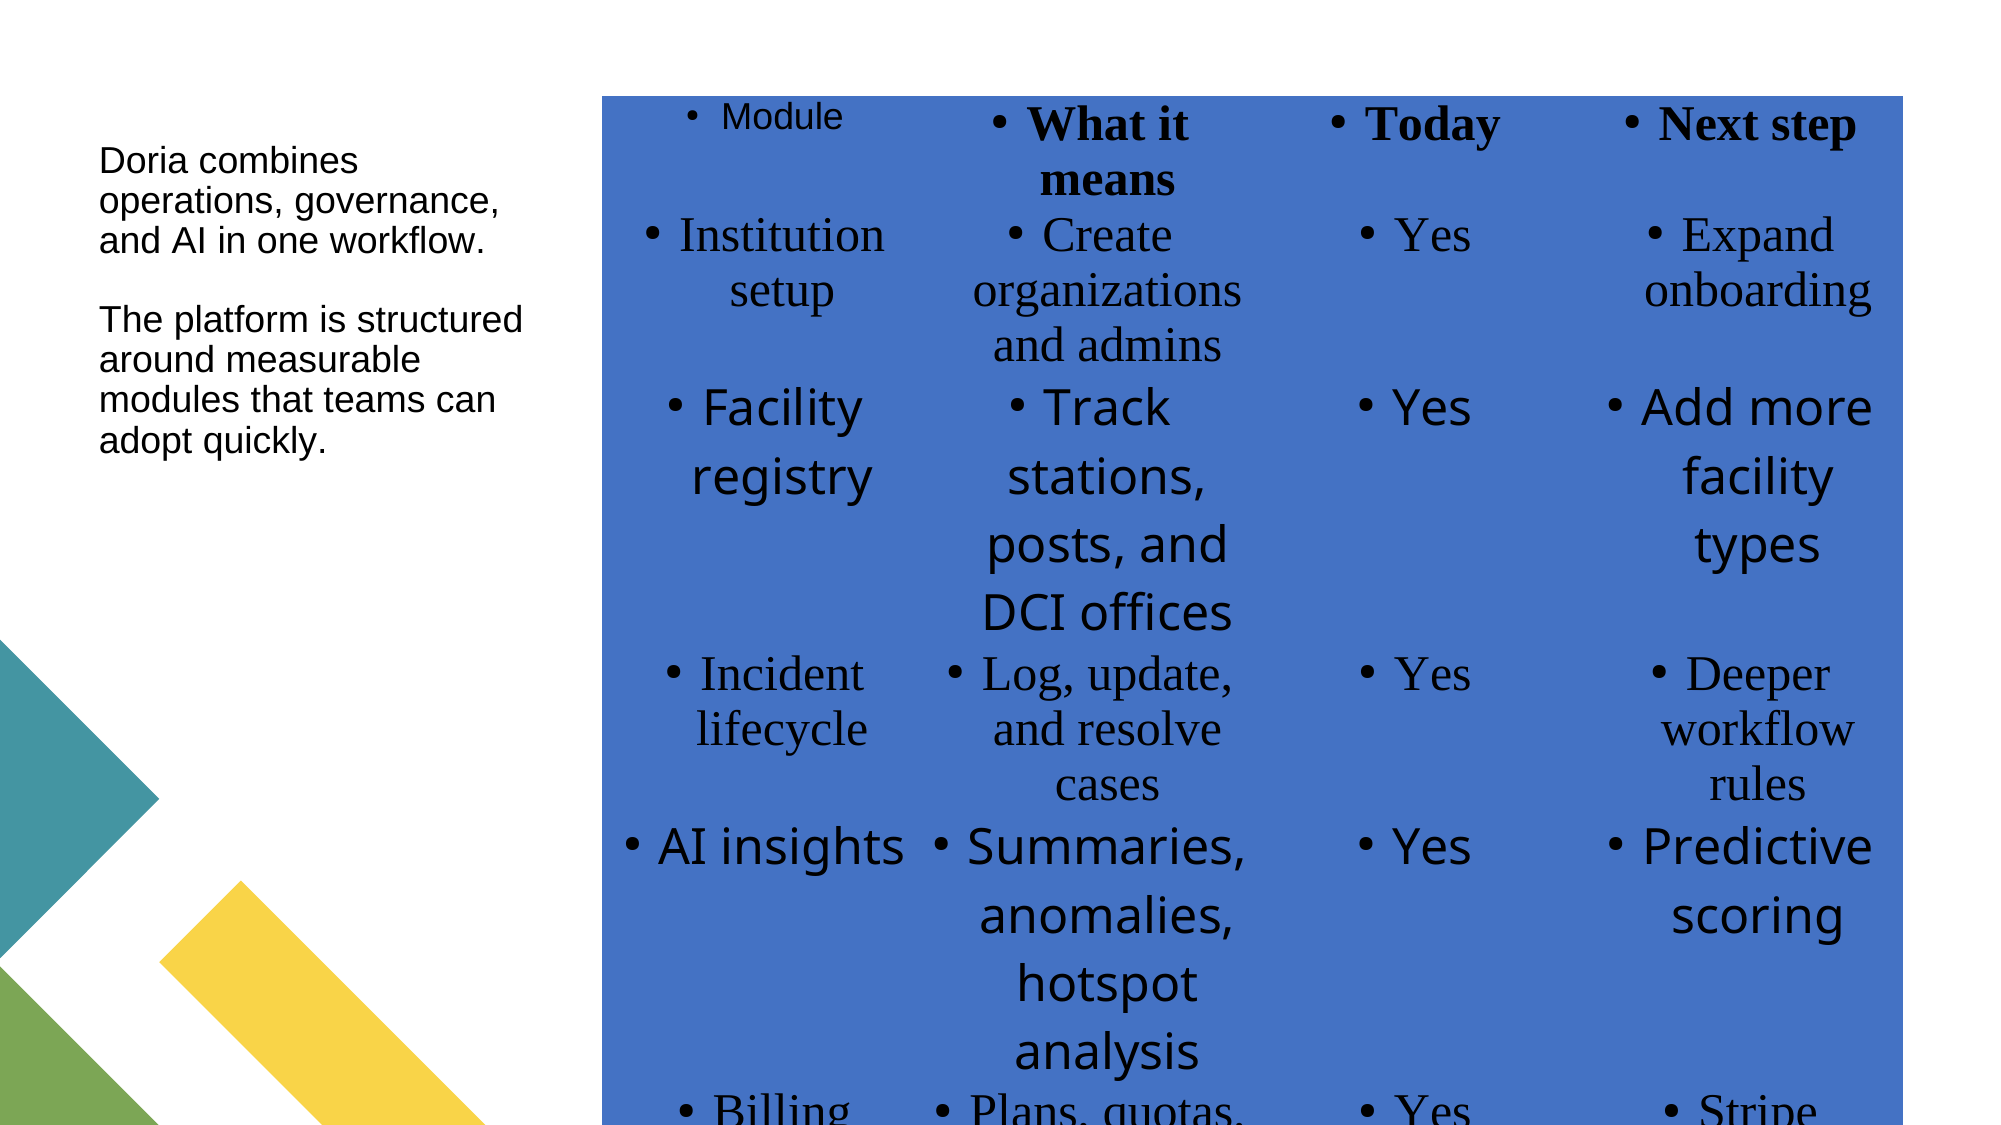

Doria combines operations, governance, and AI in one workflow.
The platform is structured around measurable modules that teams can adopt quickly.
| Module | What it means | Today | Next step |
| --- | --- | --- | --- |
| Institution setup | Create organizations and admins | Yes | Expand onboarding |
| Facility registry | Track stations, posts, and DCI offices | Yes | Add more facility types |
| Incident lifecycle | Log, update, and resolve cases | Yes | Deeper workflow rules |
| AI insights | Summaries, anomalies, hotspot analysis | Yes | Predictive scoring |
| Billing controls | Plans, quotas, entitlement overrides | Yes | Stripe automation |
# Platform snapshot